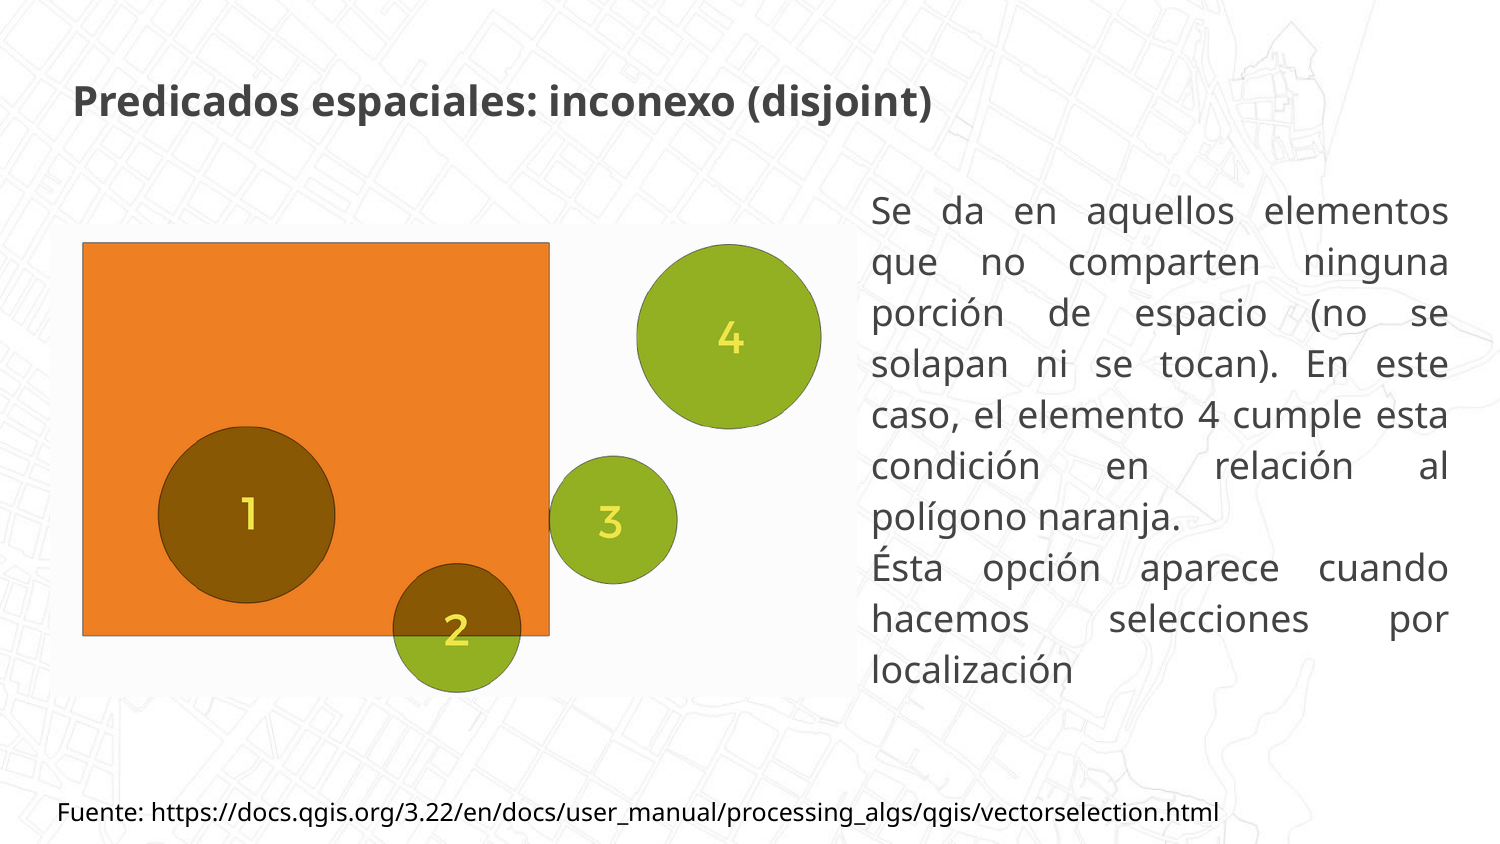

Predicados espaciales: inconexo (disjoint)
Se da en aquellos elementos que no comparten ninguna porción de espacio (no se solapan ni se tocan). En este caso, el elemento 4 cumple esta condición en relación al polígono naranja.
Ésta opción aparece cuando hacemos selecciones por localización
Fuente: https://docs.qgis.org/3.22/en/docs/user_manual/processing_algs/qgis/vectorselection.html